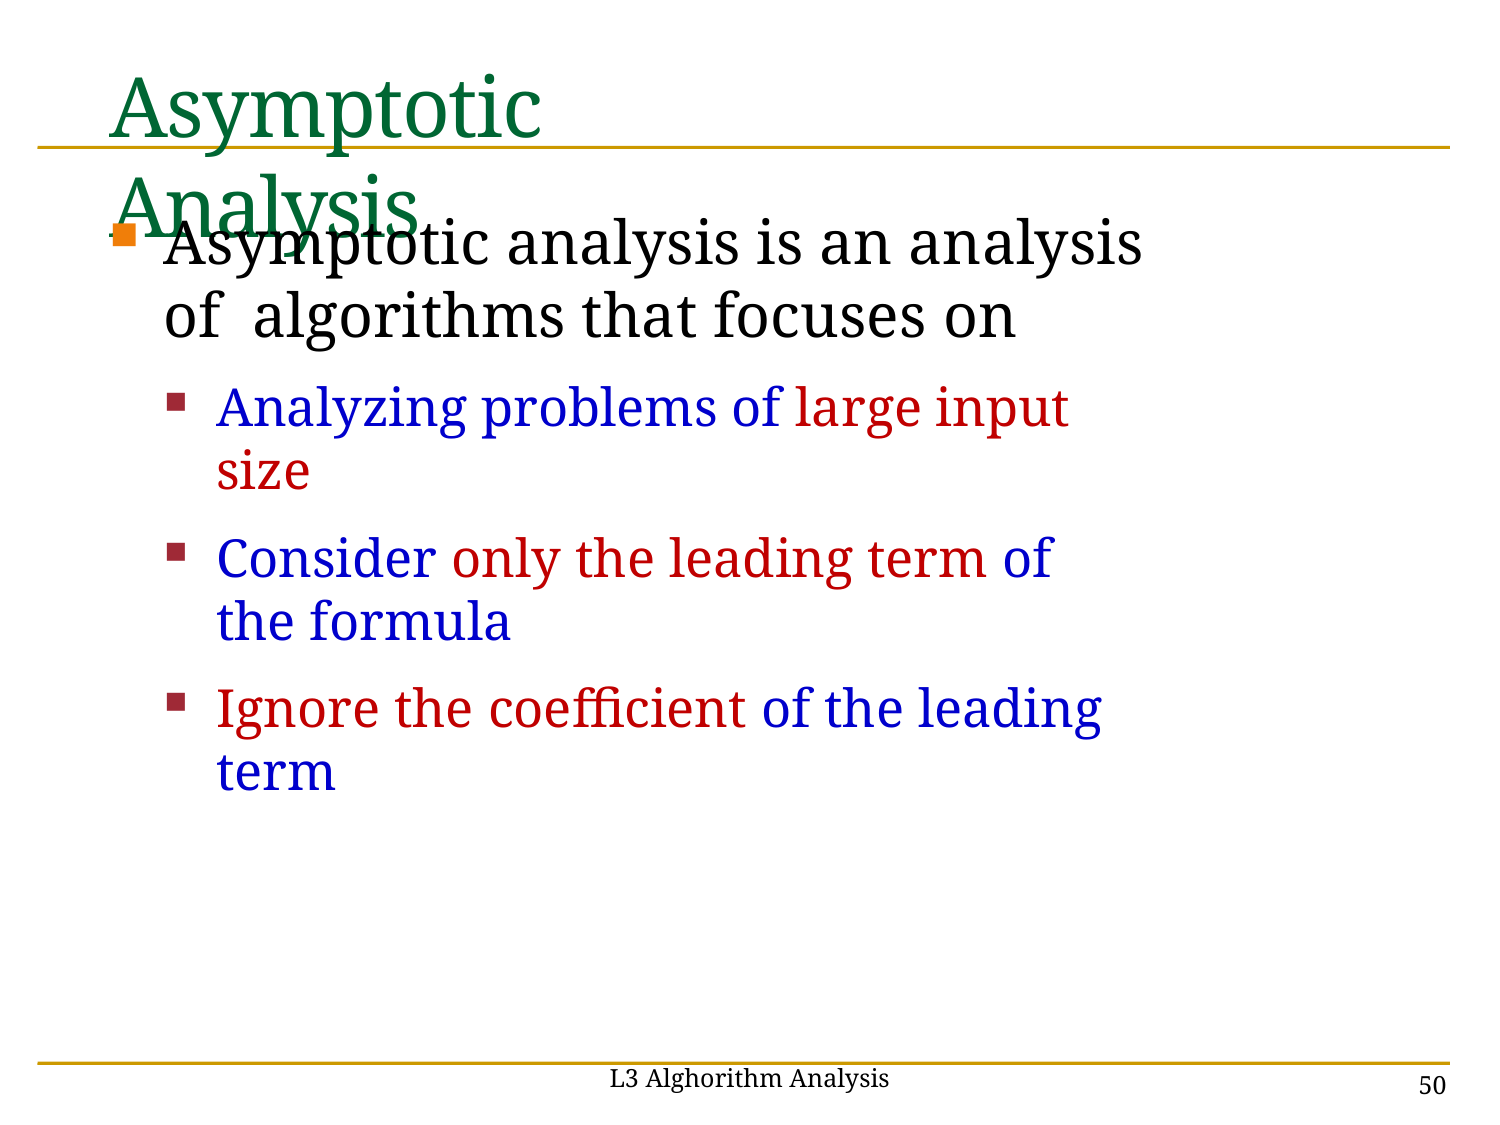

# Asymptotic Analysis
Asymptotic analysis is an analysis of algorithms that focuses on
Analyzing problems of large input size
Consider only the leading term of the formula
Ignore the coefficient of the leading term
L3 Alghorithm Analysis